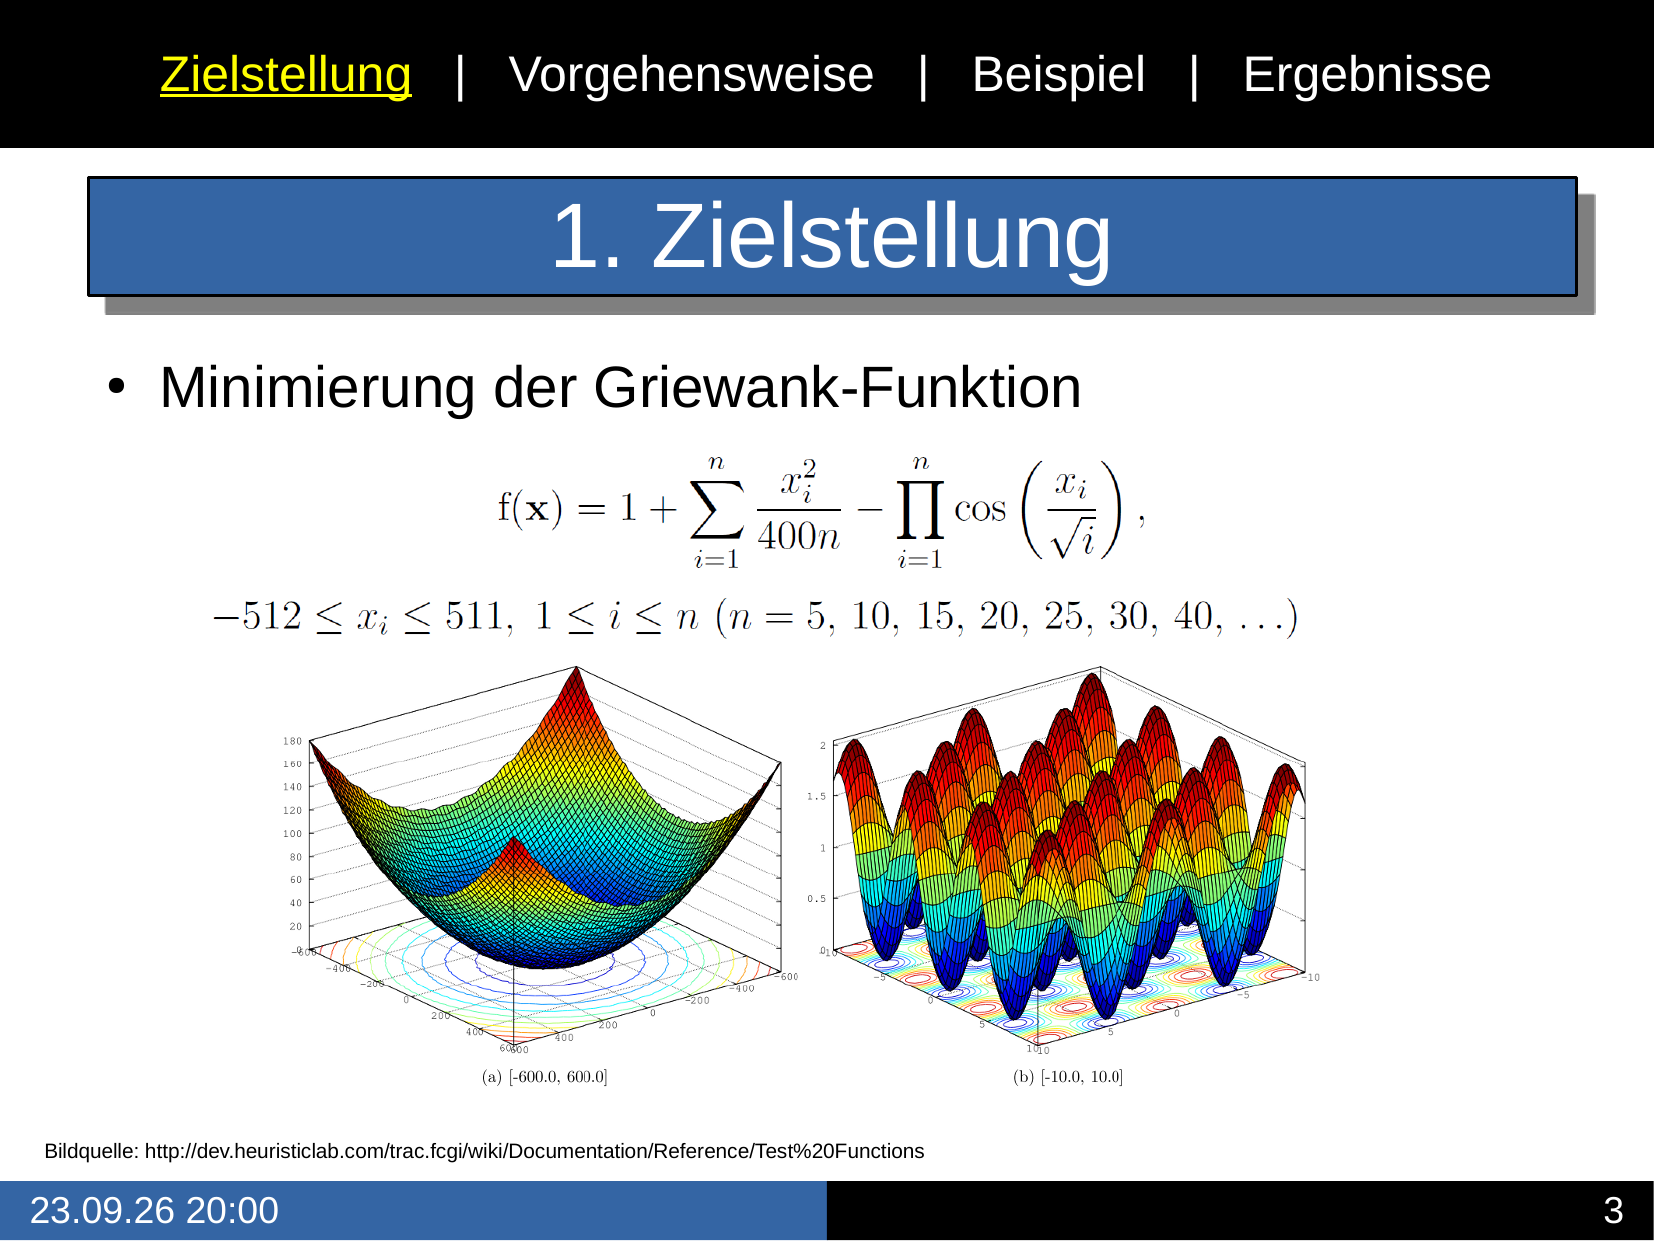

Zielstellung | Vorgehensweise | Beispiel | Ergebnisse
# 1. Zielstellung
Minimierung der Griewank-Funktion
Bildquelle: http://dev.heuristiclab.com/trac.fcgi/wiki/Documentation/Reference/Test%20Functions
3